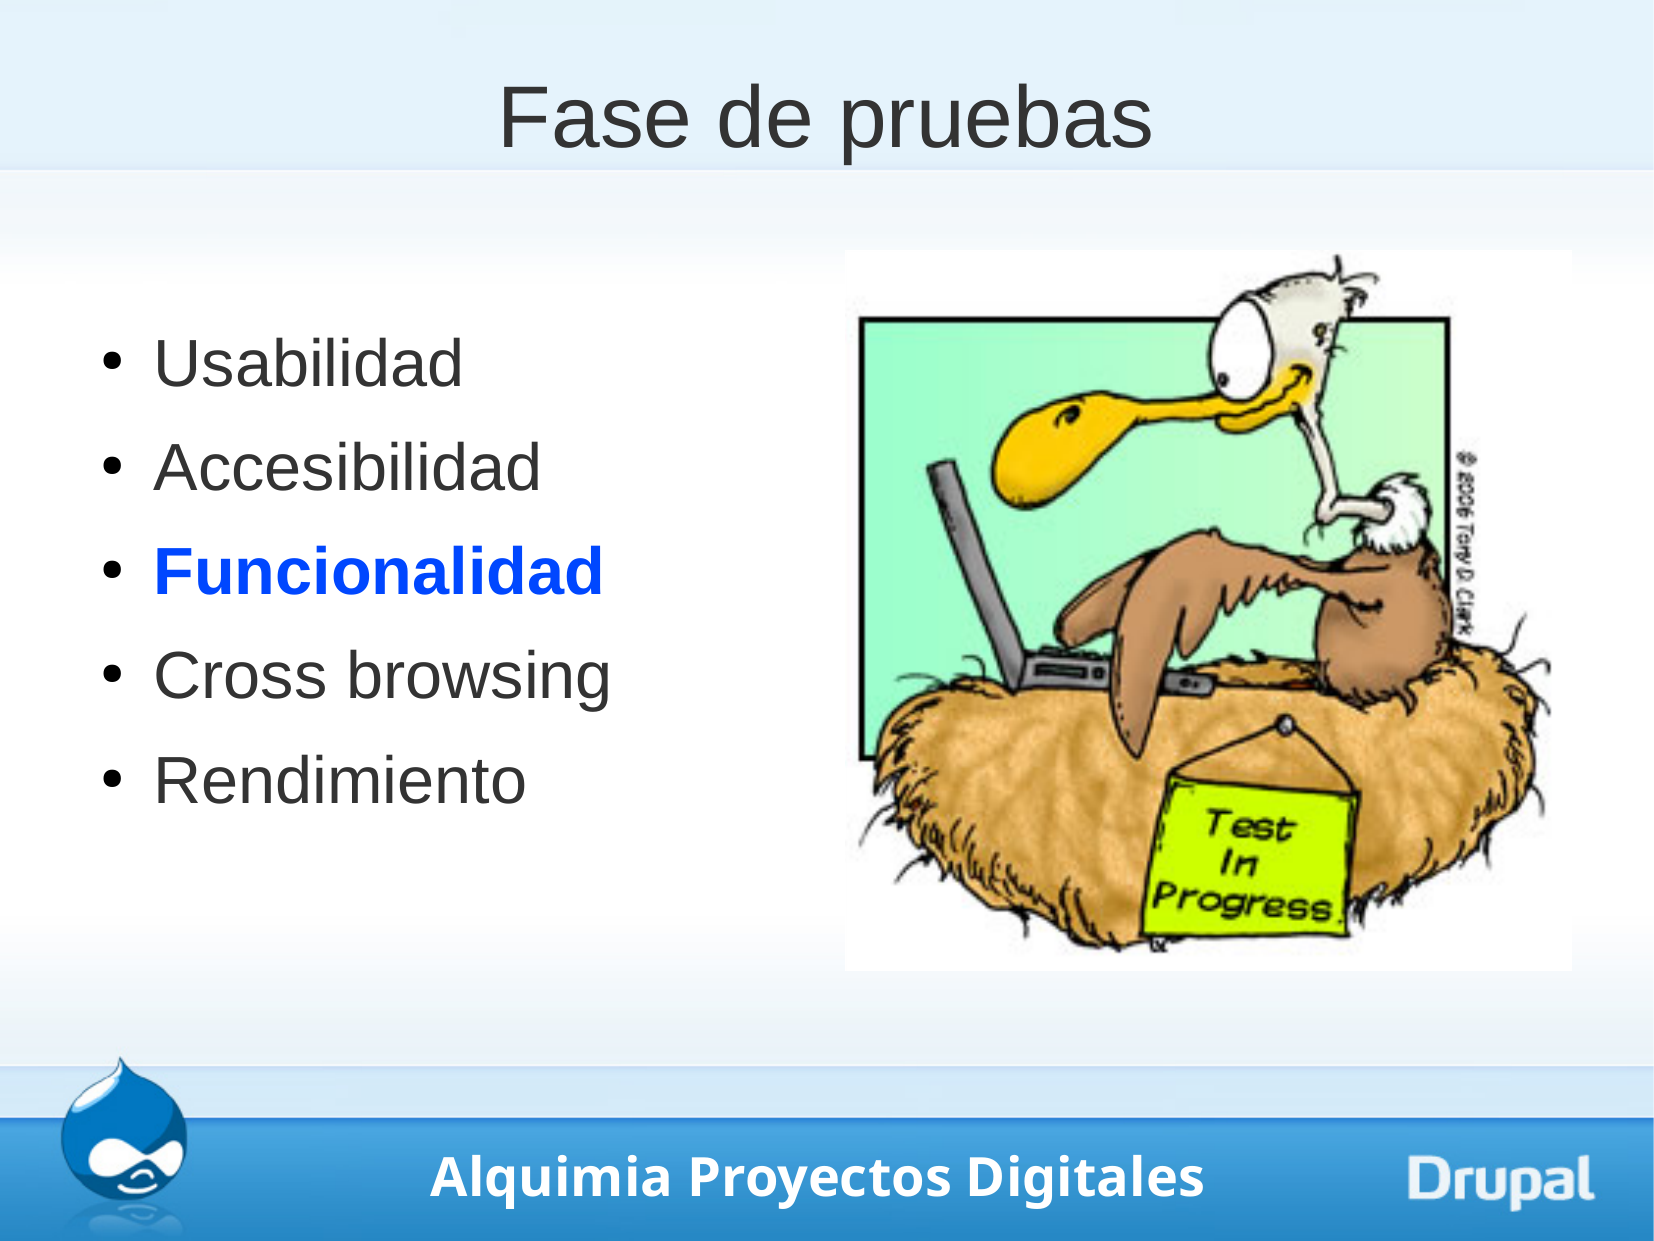

# Fase de pruebas
Usabilidad
Accesibilidad
Funcionalidad
Cross browsing
Rendimiento
Alquimia Proyectos Digitales